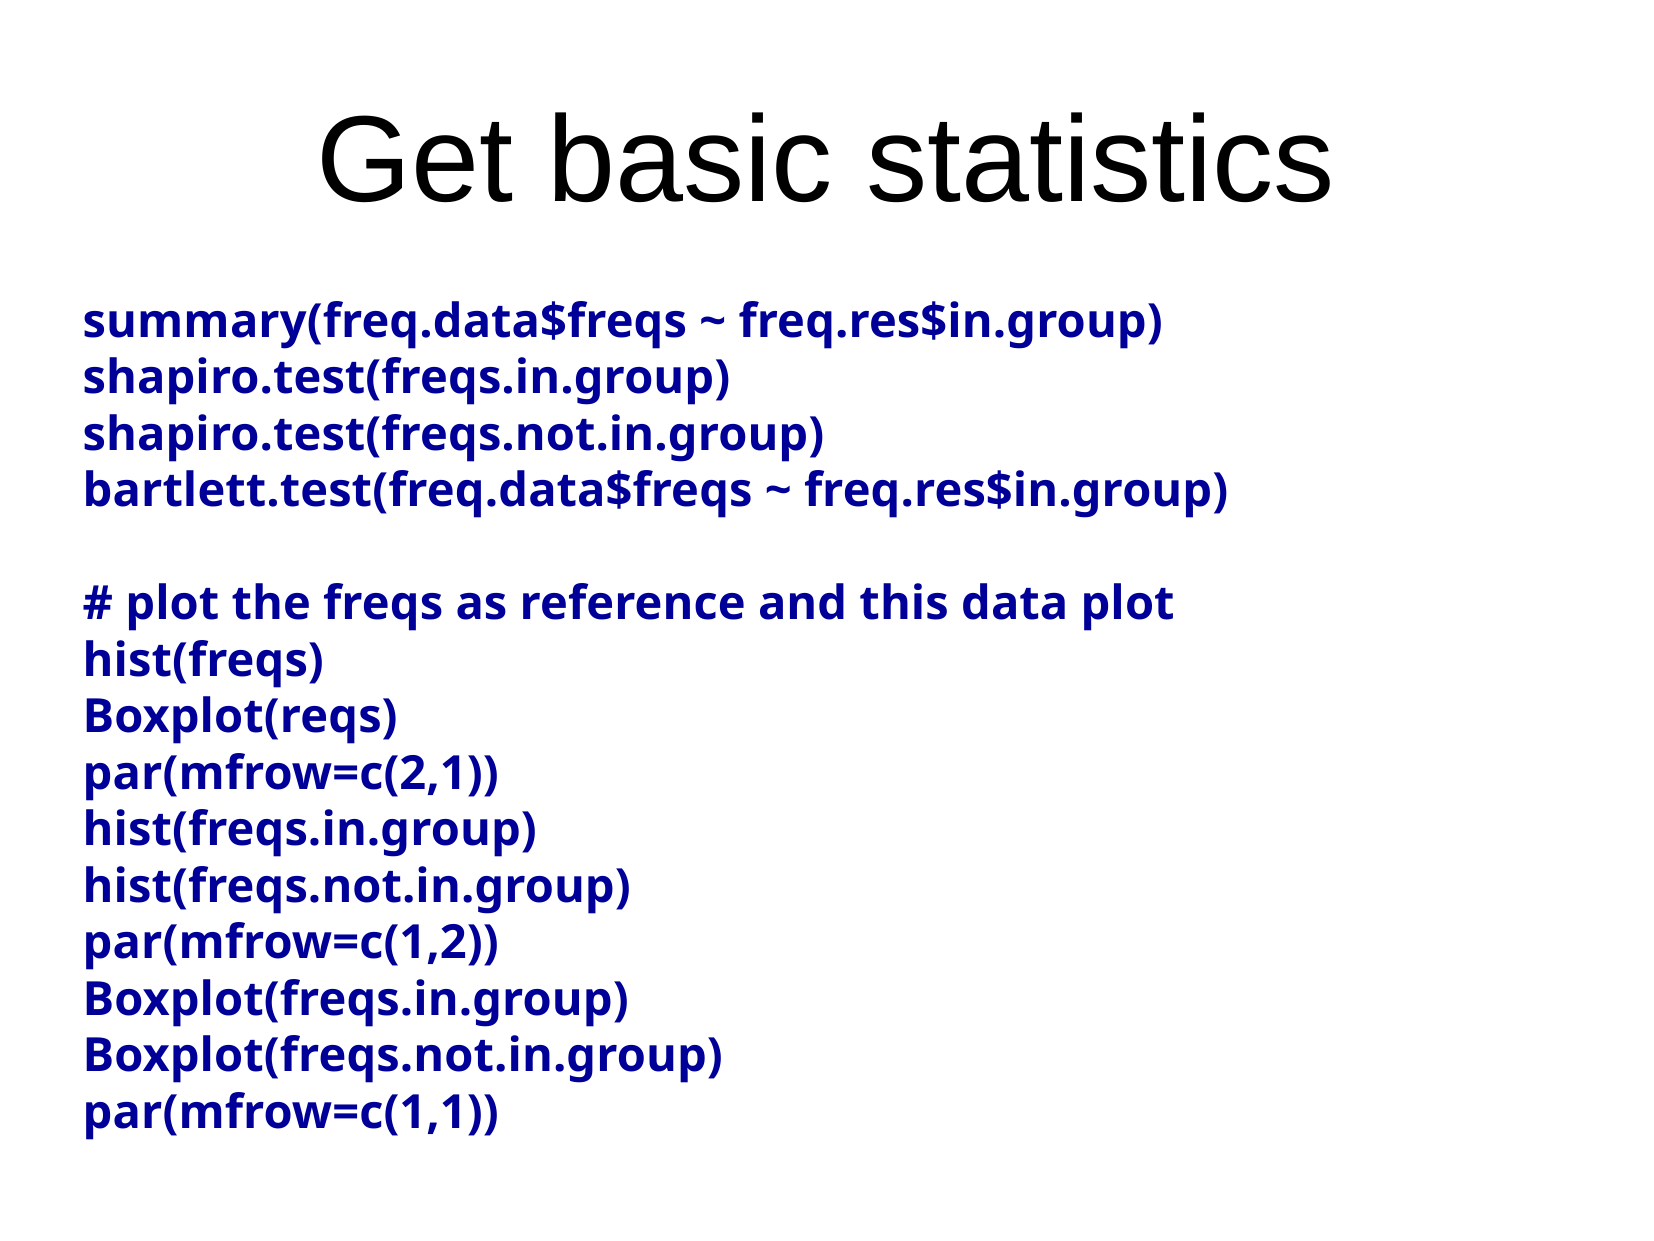

Get basic statistics
summary(freq.data$freqs ~ freq.res$in.group)
shapiro.test(freqs.in.group)
shapiro.test(freqs.not.in.group)
bartlett.test(freq.data$freqs ~ freq.res$in.group)
# plot the freqs as reference and this data plot
hist(freqs)
Boxplot(reqs)
par(mfrow=c(2,1))
hist(freqs.in.group)
hist(freqs.not.in.group)
par(mfrow=c(1,2))
Boxplot(freqs.in.group)
Boxplot(freqs.not.in.group)
par(mfrow=c(1,1))